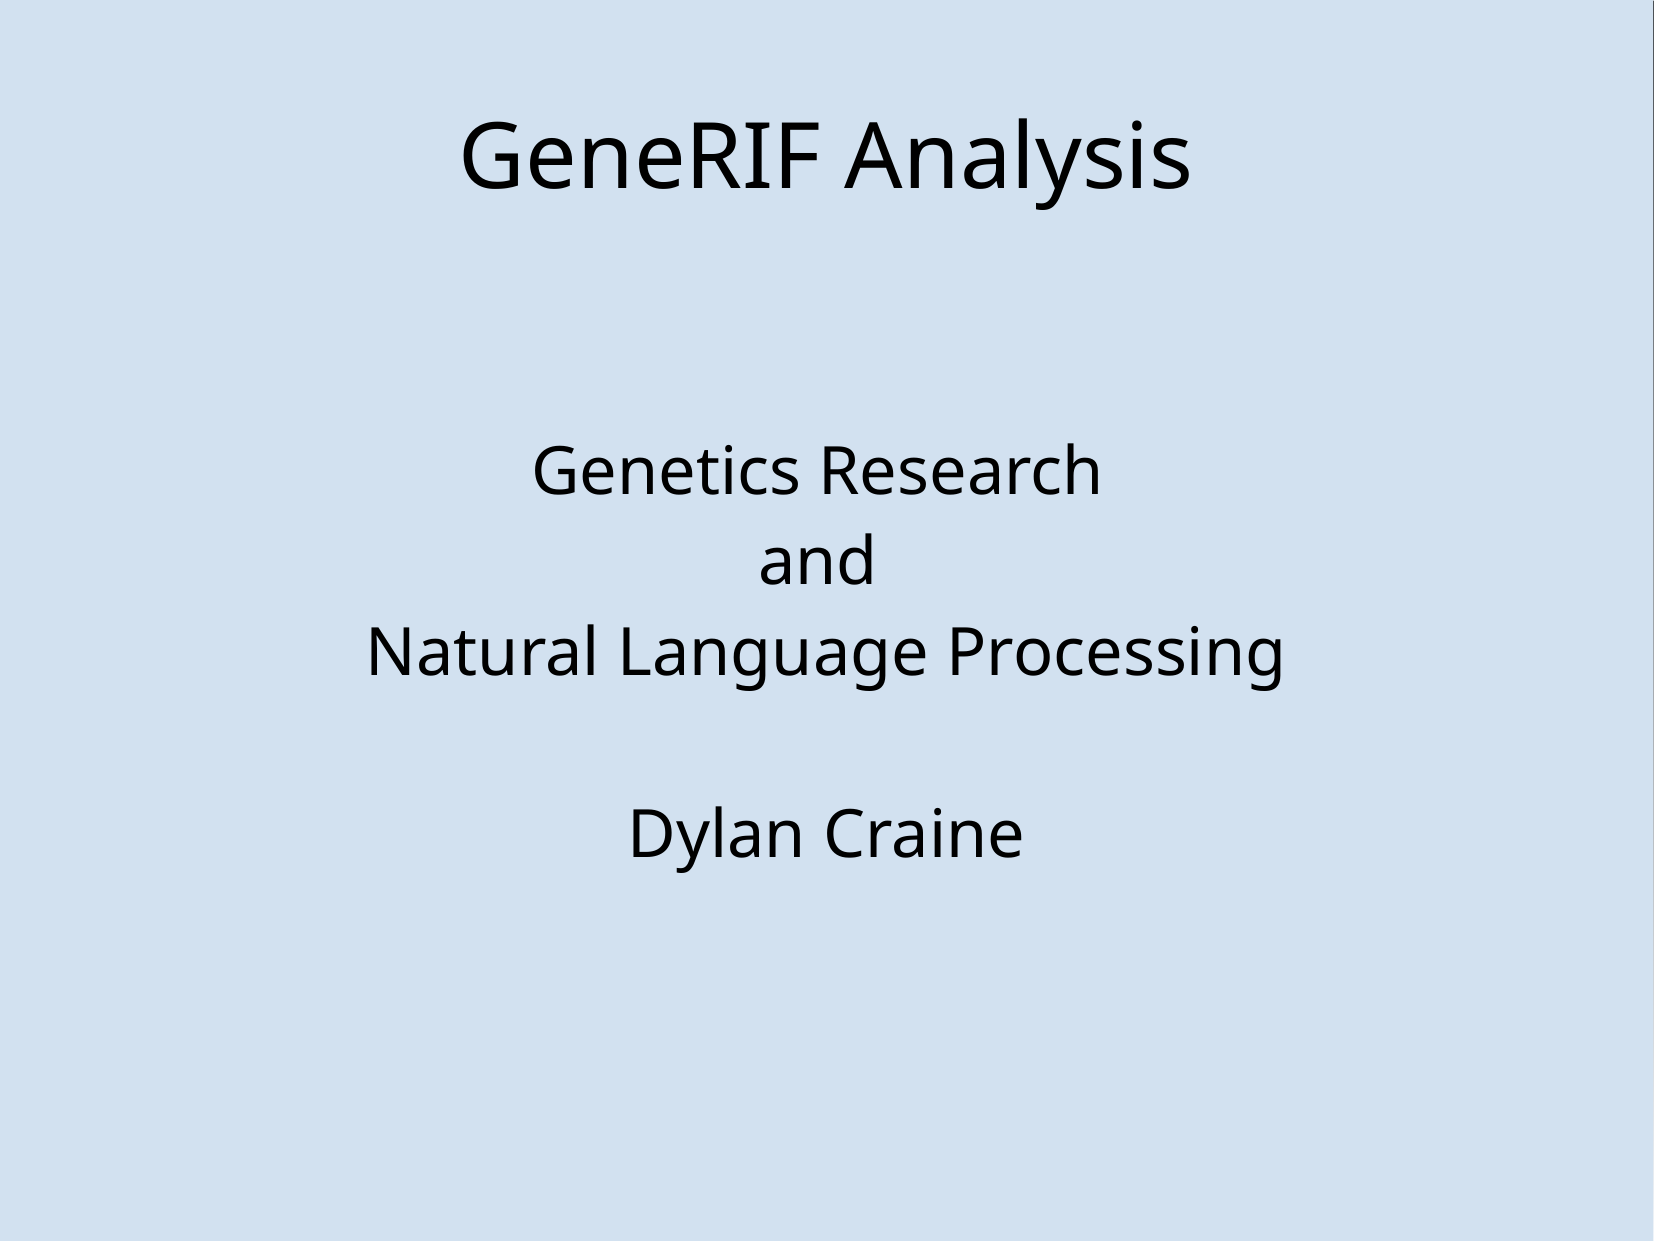

# GeneRIF Analysis
Genetics Research
and
Natural Language Processing
Dylan Craine